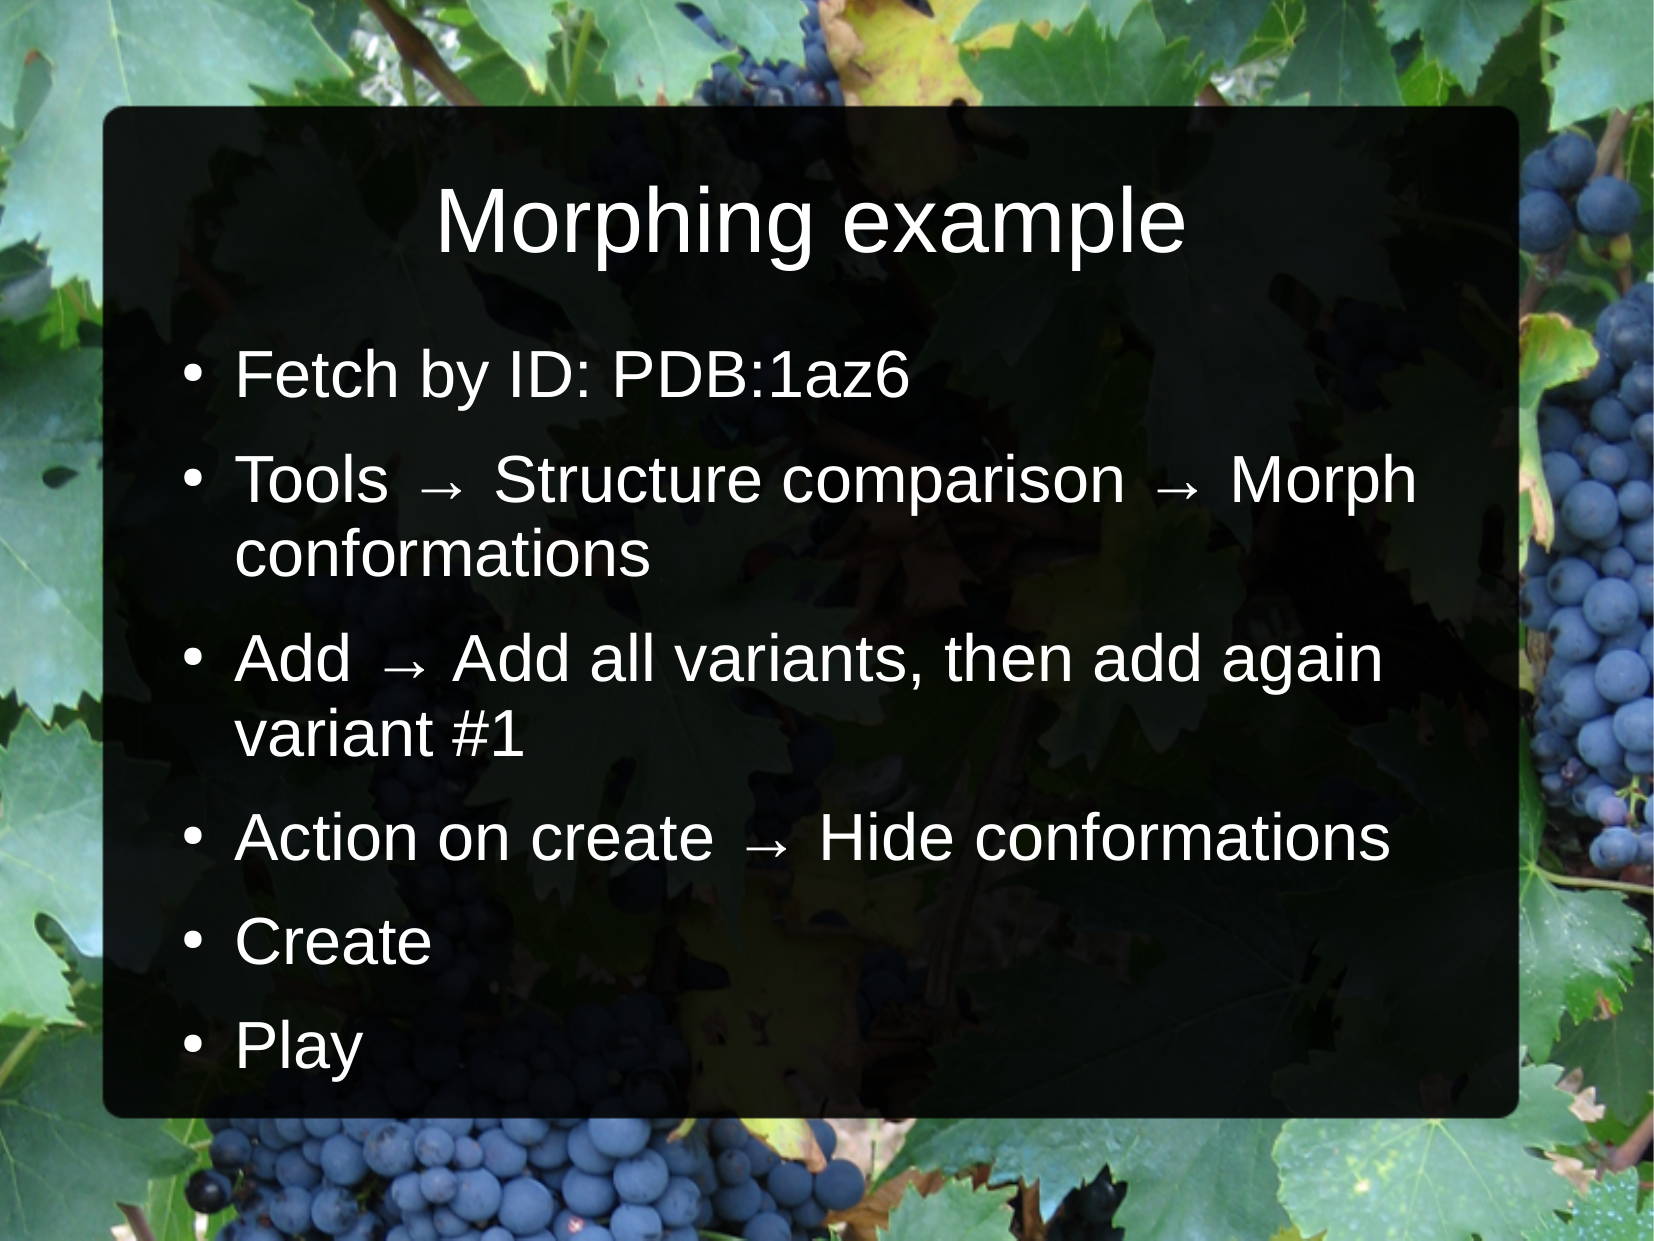

# Morphing example
Fetch by ID: PDB:1az6
Tools → Structure comparison → Morph conformations
Add → Add all variants, then add again variant #1
Action on create → Hide conformations
Create
Play